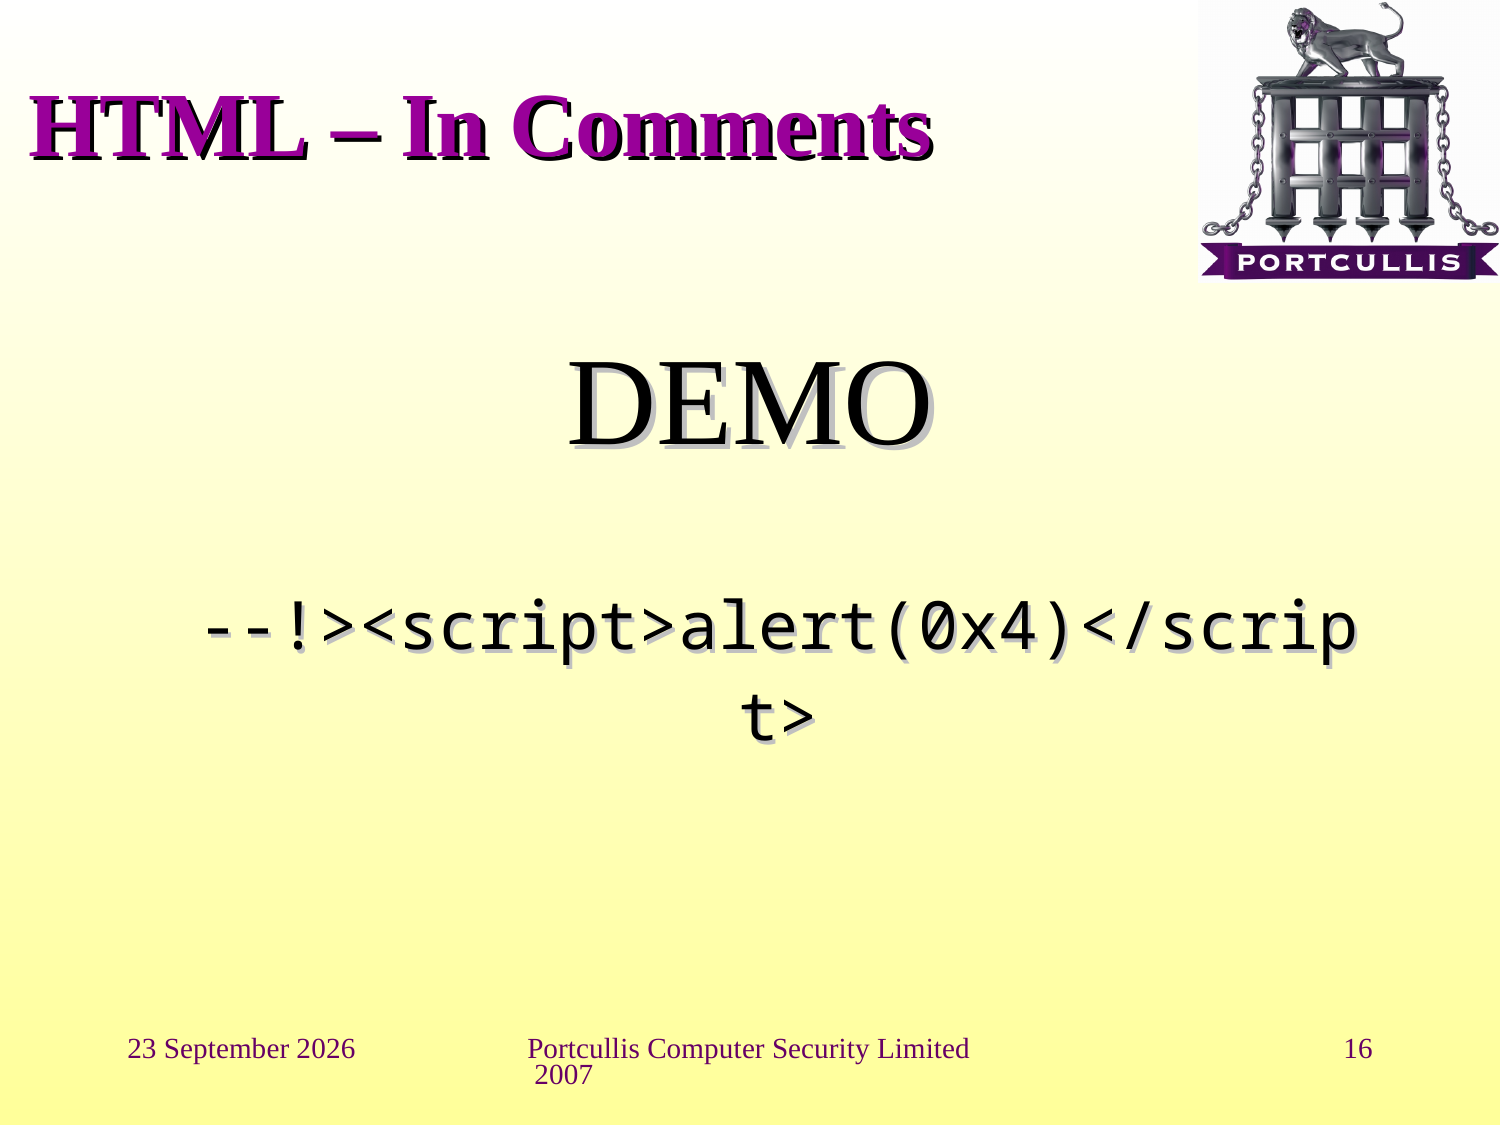

# HTML – In Comments
DEMO
 --!><script>alert(0x4)</script>
Portcullis Computer Security Limited 2007
16